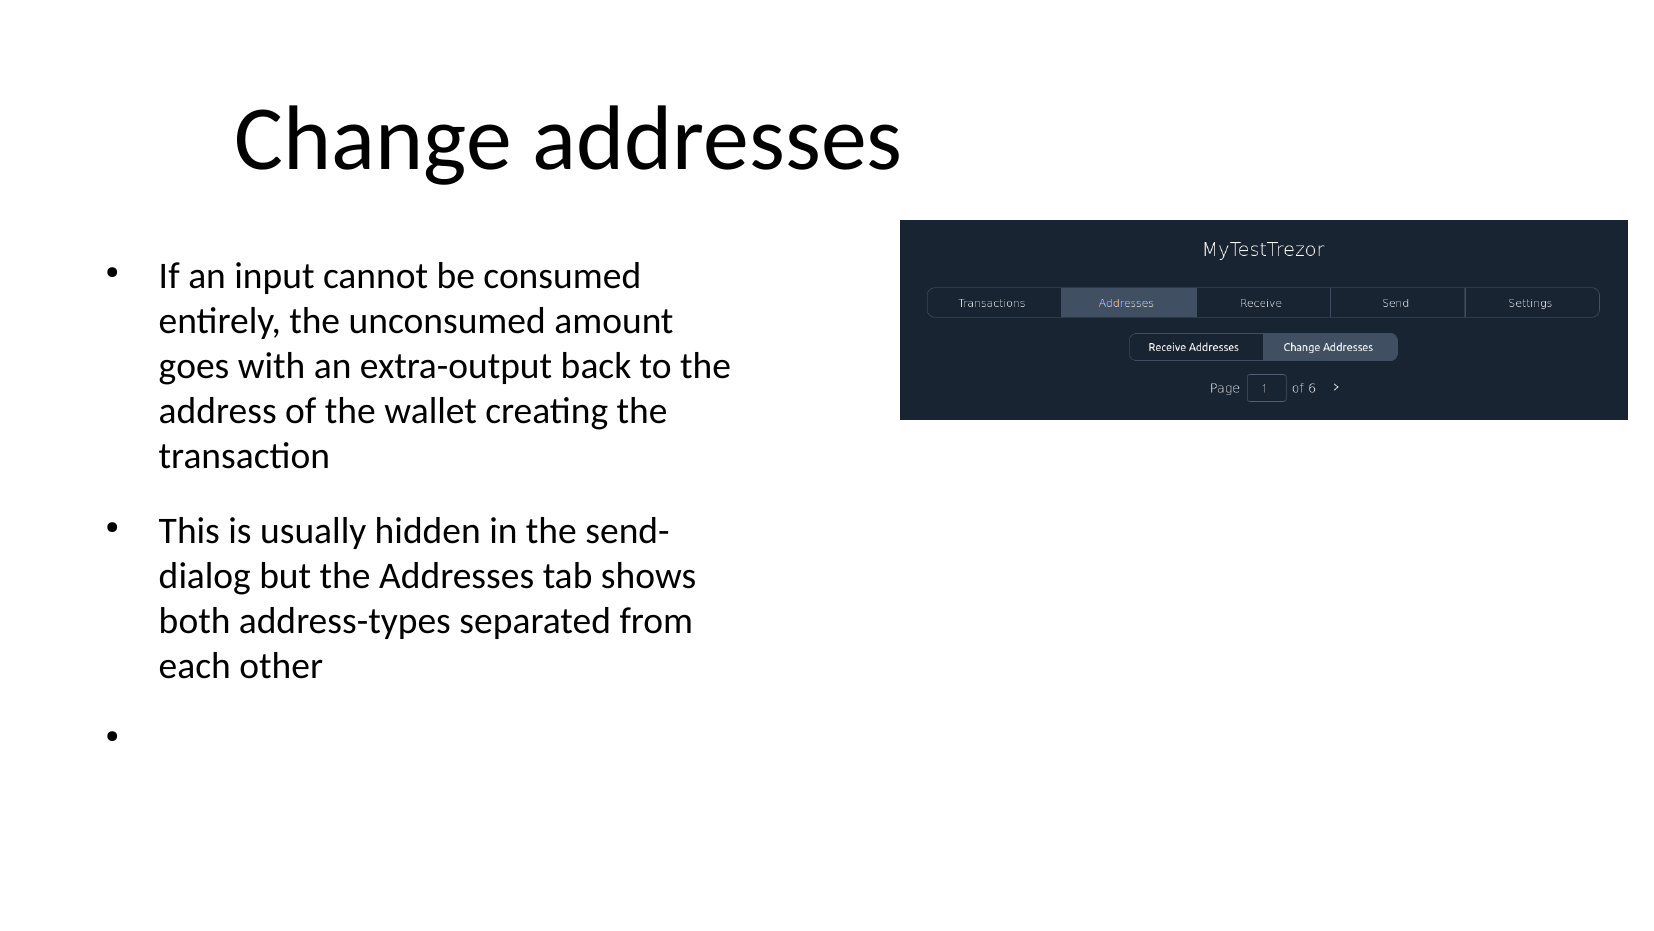

# Change addresses
If an input cannot be consumed entirely, the unconsumed amount goes with an extra-output back to the address of the wallet creating the transaction
This is usually hidden in the send-dialog but the Addresses tab shows both address-types separated from each other